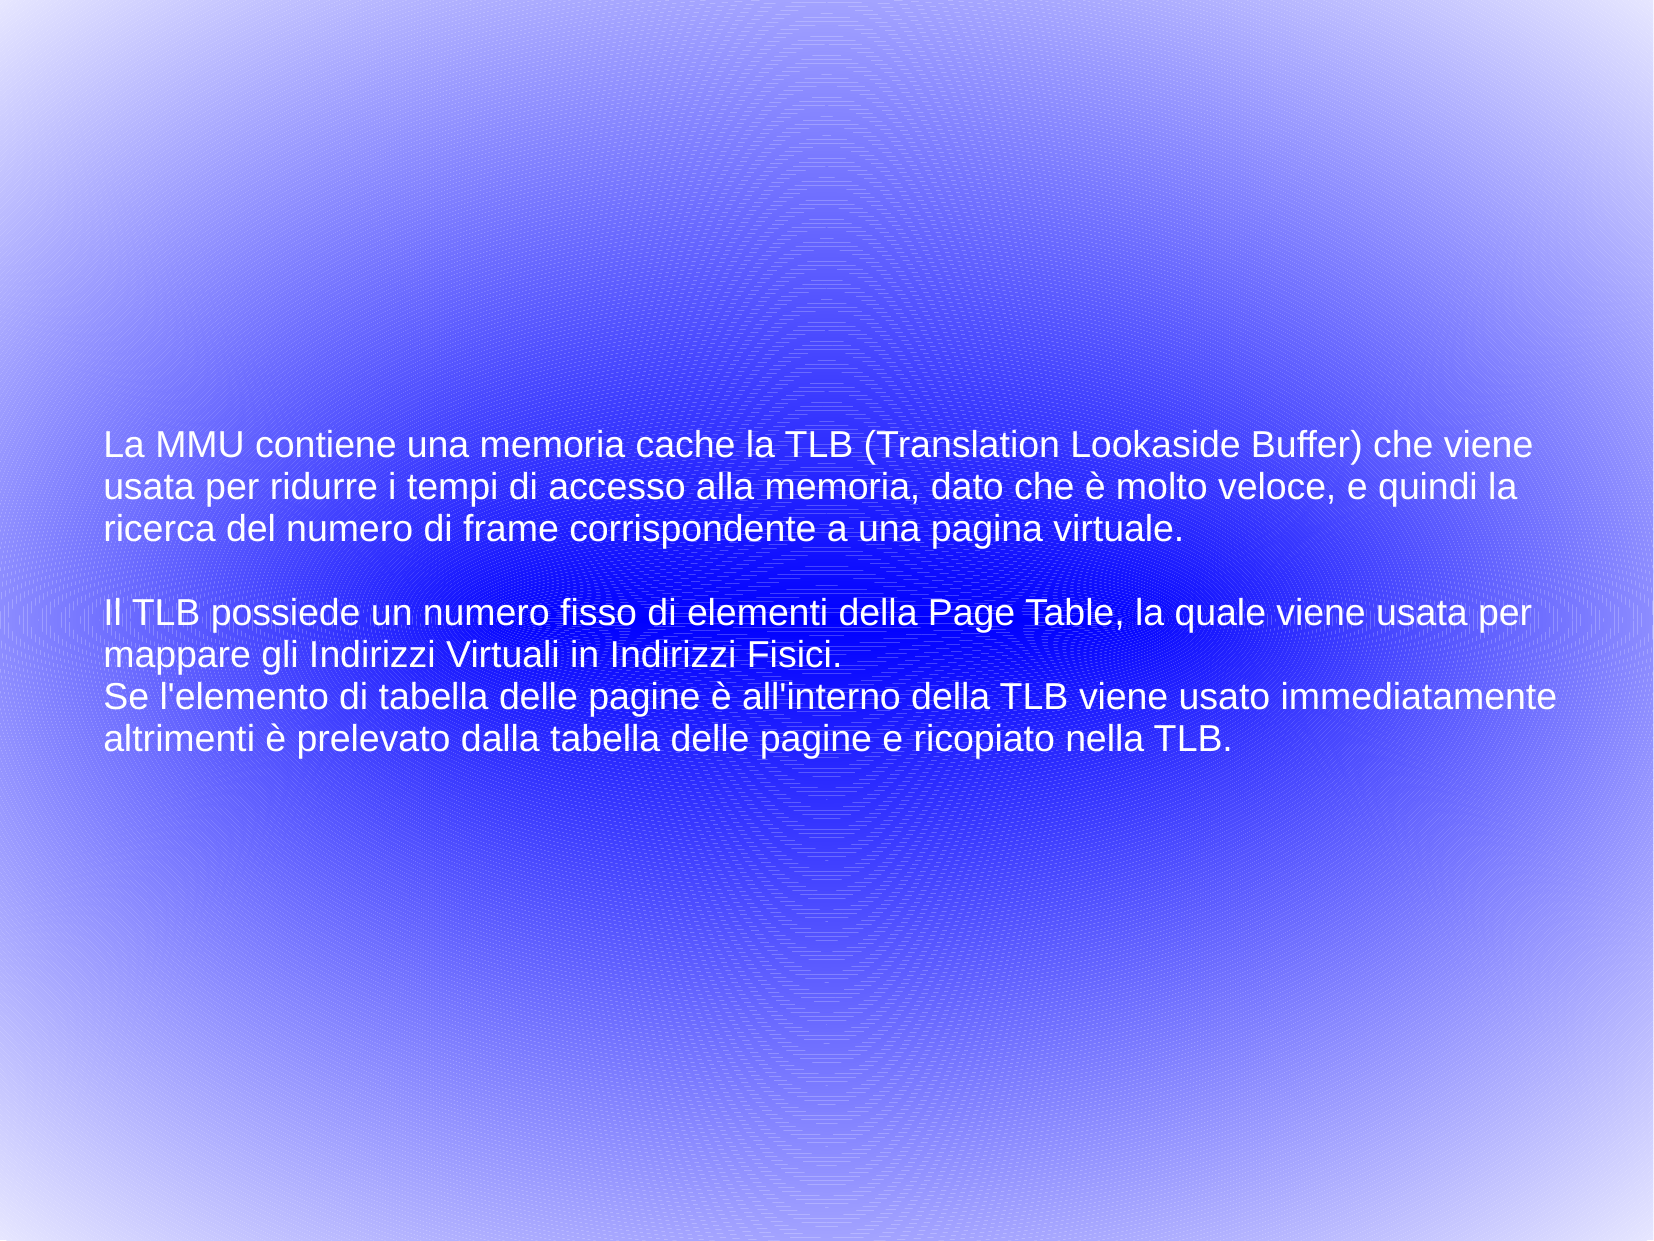

La MMU contiene una memoria cache la TLB (Translation Lookaside Buffer) che viene usata per ridurre i tempi di accesso alla memoria, dato che è molto veloce, e quindi la ricerca del numero di frame corrispondente a una pagina virtuale.
Il TLB possiede un numero fisso di elementi della Page Table, la quale viene usata per mappare gli Indirizzi Virtuali in Indirizzi Fisici.
Se l'elemento di tabella delle pagine è all'interno della TLB viene usato immediatamente altrimenti è prelevato dalla tabella delle pagine e ricopiato nella TLB.